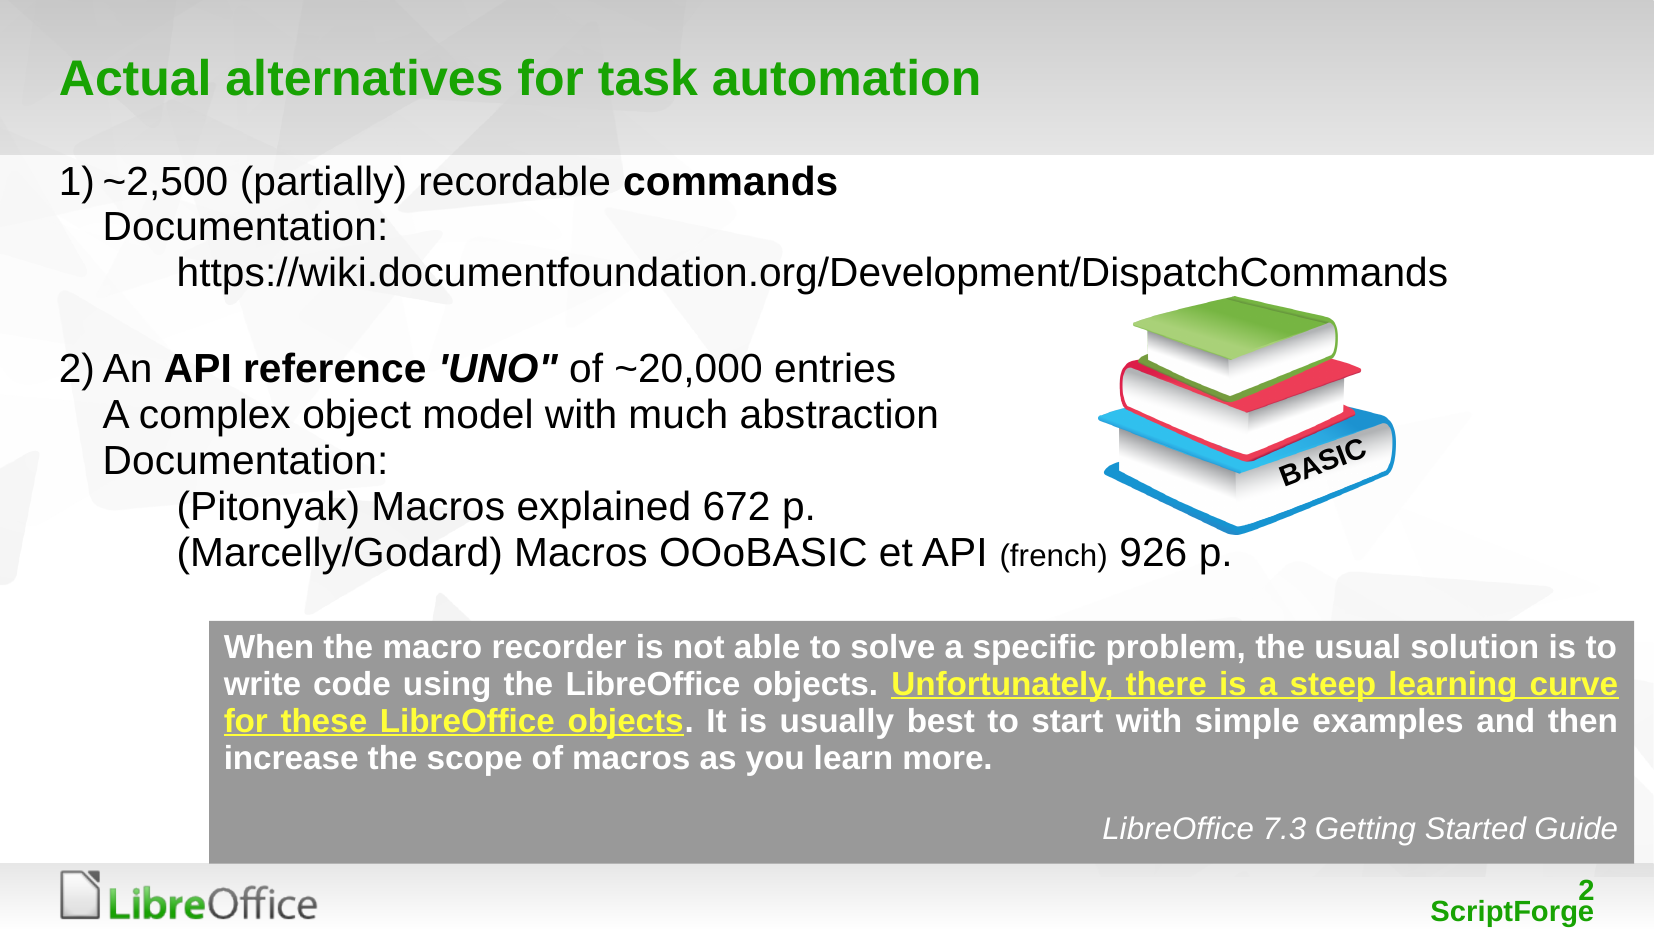

Actual alternatives for task automation
# ~2,500 (partially) recordable commands Documentation: https://wiki.documentfoundation.org/Development/DispatchCommands
An API reference 'UNO" of ~20,000 entries
A complex object model with much abstraction
Documentation:
	(Pitonyak) Macros explained 672 p.
	(Marcelly/Godard) Macros OOoBASIC et API (french) 926 p.
BASIC
When the macro recorder is not able to solve a specific problem, the usual solution is to write code using the LibreOffice objects. Unfortunately, there is a steep learning curve for these LibreOffice objects. It is usually best to start with simple examples and then increase the scope of macros as you learn more.
 LibreOffice 7.3 Getting Started Guide
2
ScriptForge